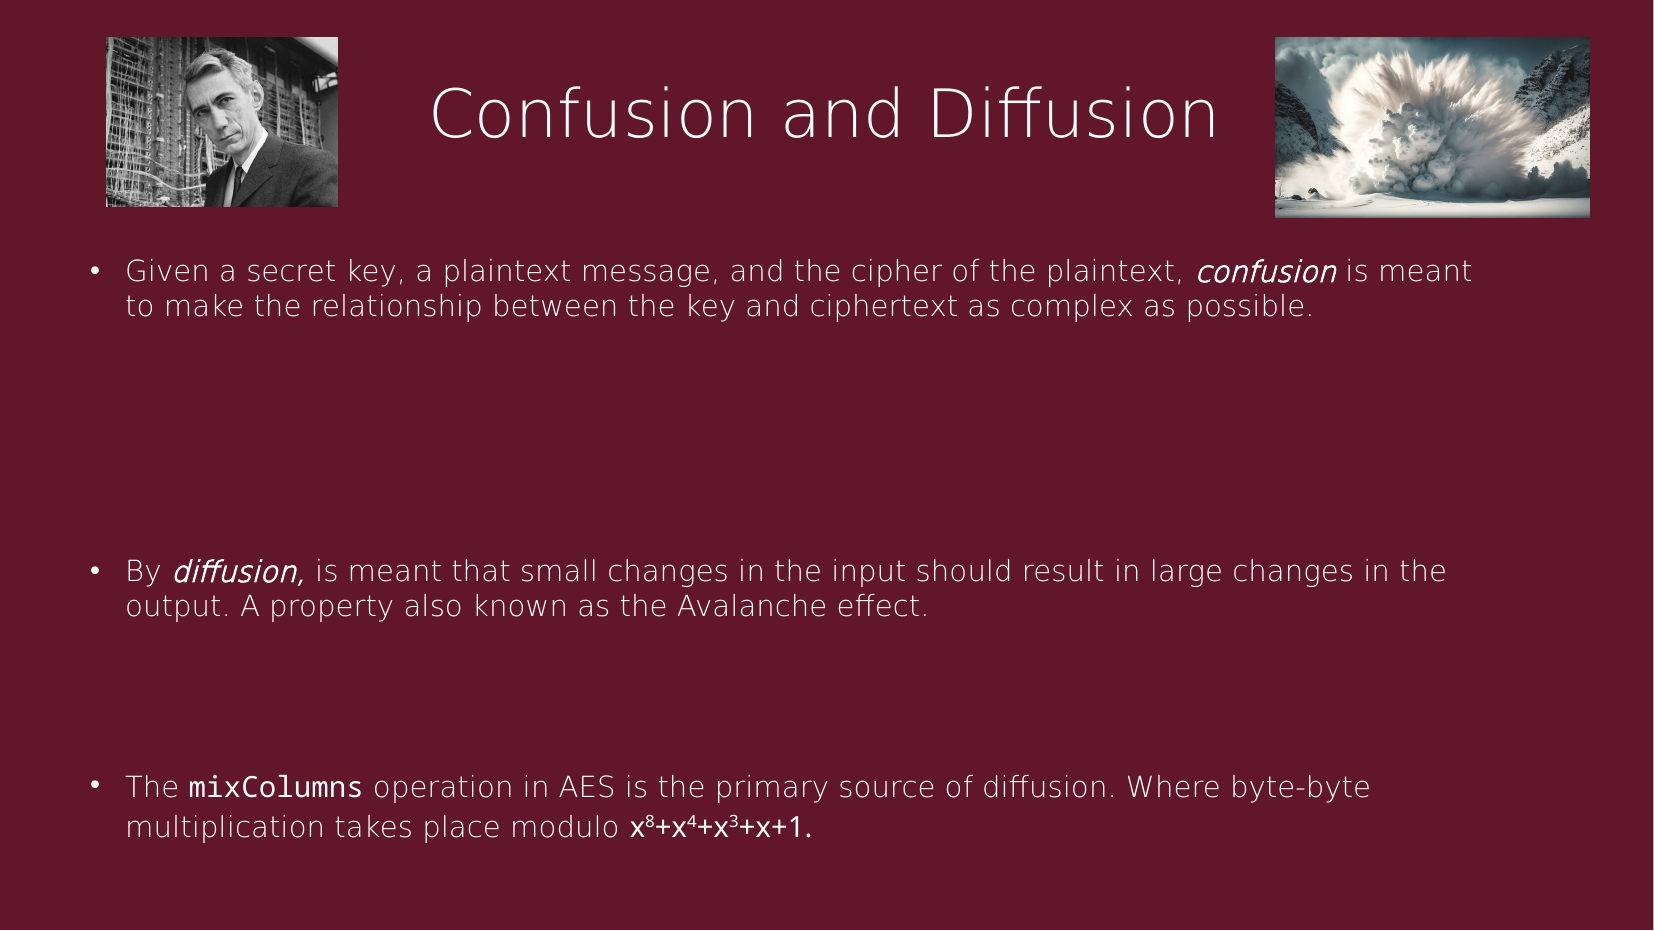

# Confusion and Diffusion
Given a secret key, a plaintext message, and the cipher of the plaintext, confusion is meant to make the relationship between the key and ciphertext as complex as possible.
By diffusion, is meant that small changes in the input should result in large changes in the output. A property also known as the Avalanche effect.
The mixColumns operation in AES is the primary source of diffusion. Where byte-byte multiplication takes place modulo x8+x4+x3+x+1.